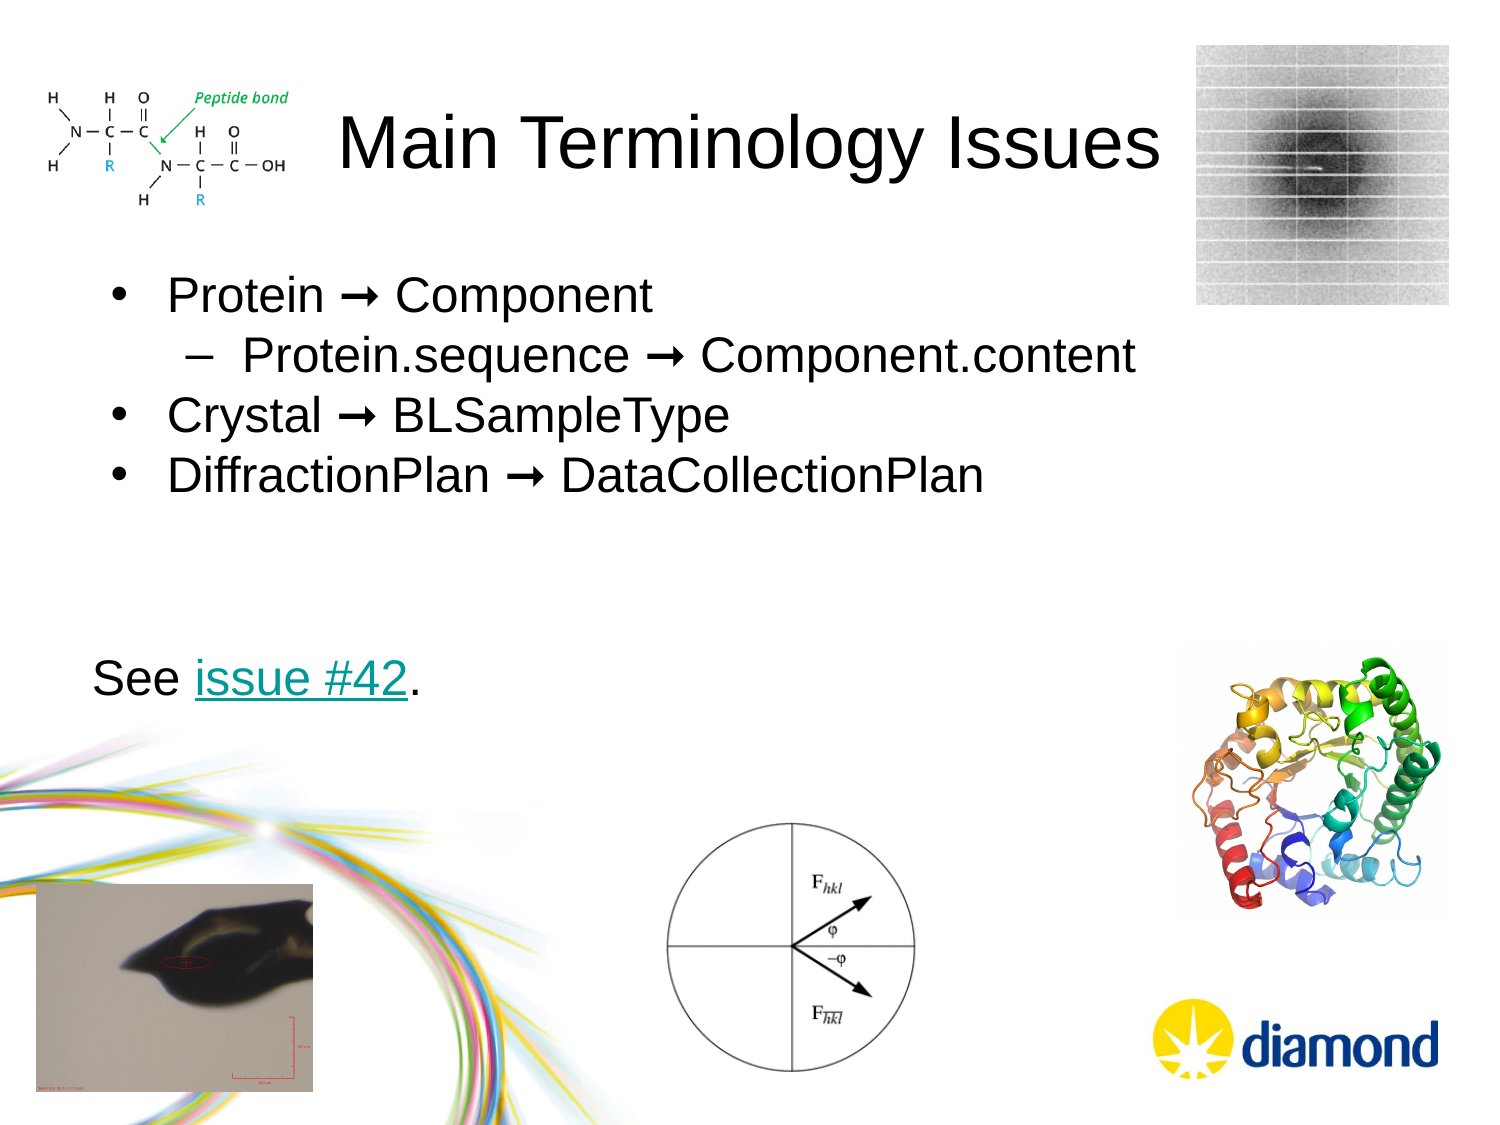

# Main Terminology Issues
Protein ➞ Component
Protein.sequence ➞ Component.content
Crystal ➞ BLSampleType
DiffractionPlan ➞ DataCollectionPlan
See issue #42.